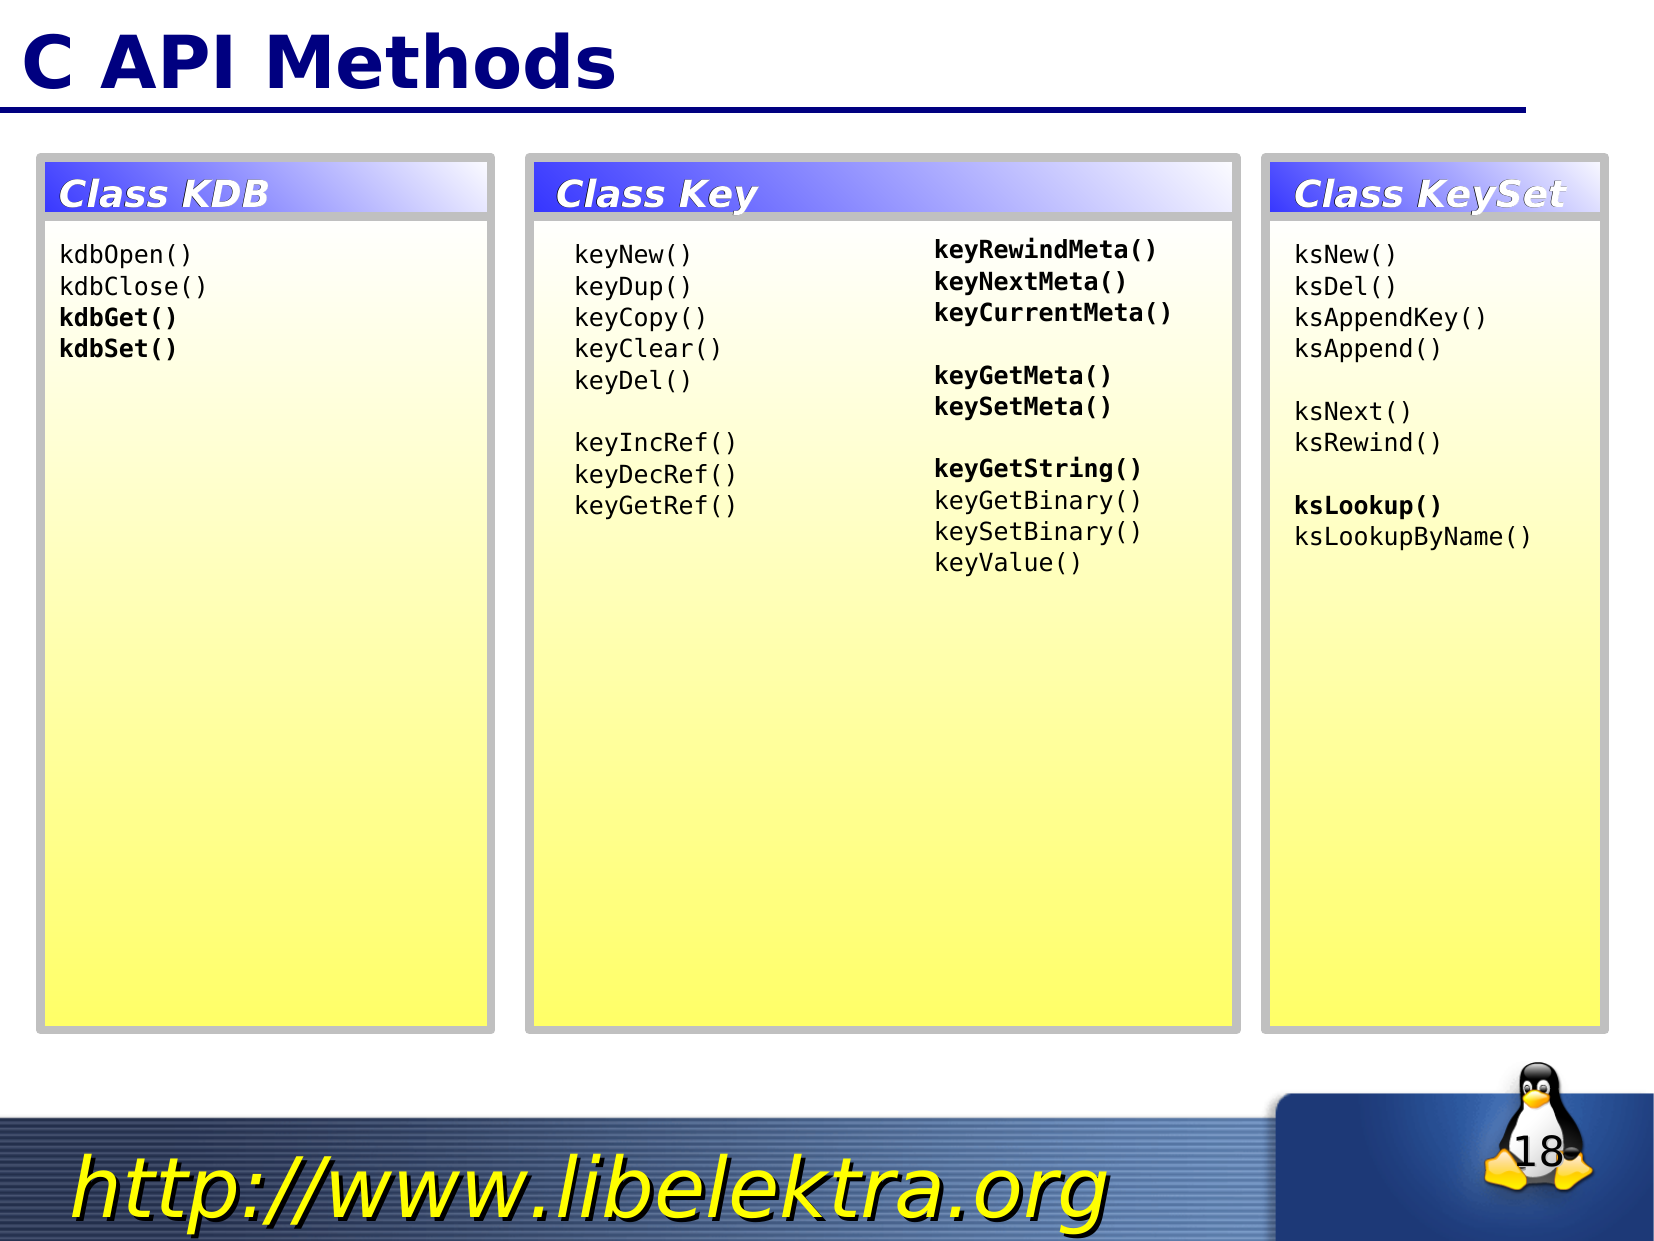

C API Methods
Class KDB
Class Key
Class KeySet
keyRewindMeta()
keyNextMeta()
keyCurrentMeta()
keyGetMeta()
keySetMeta()
keyGetString()
keyGetBinary()
keySetBinary()
keyValue()
kdbOpen()
kdbClose()
kdbGet()
kdbSet()
keyNew()
keyDup()
keyCopy()
keyClear()
keyDel()
keyIncRef()
keyDecRef()
keyGetRef()
ksNew()
ksDel()
ksAppendKey()
ksAppend()
ksNext()
ksRewind()
ksLookup()
ksLookupByName()